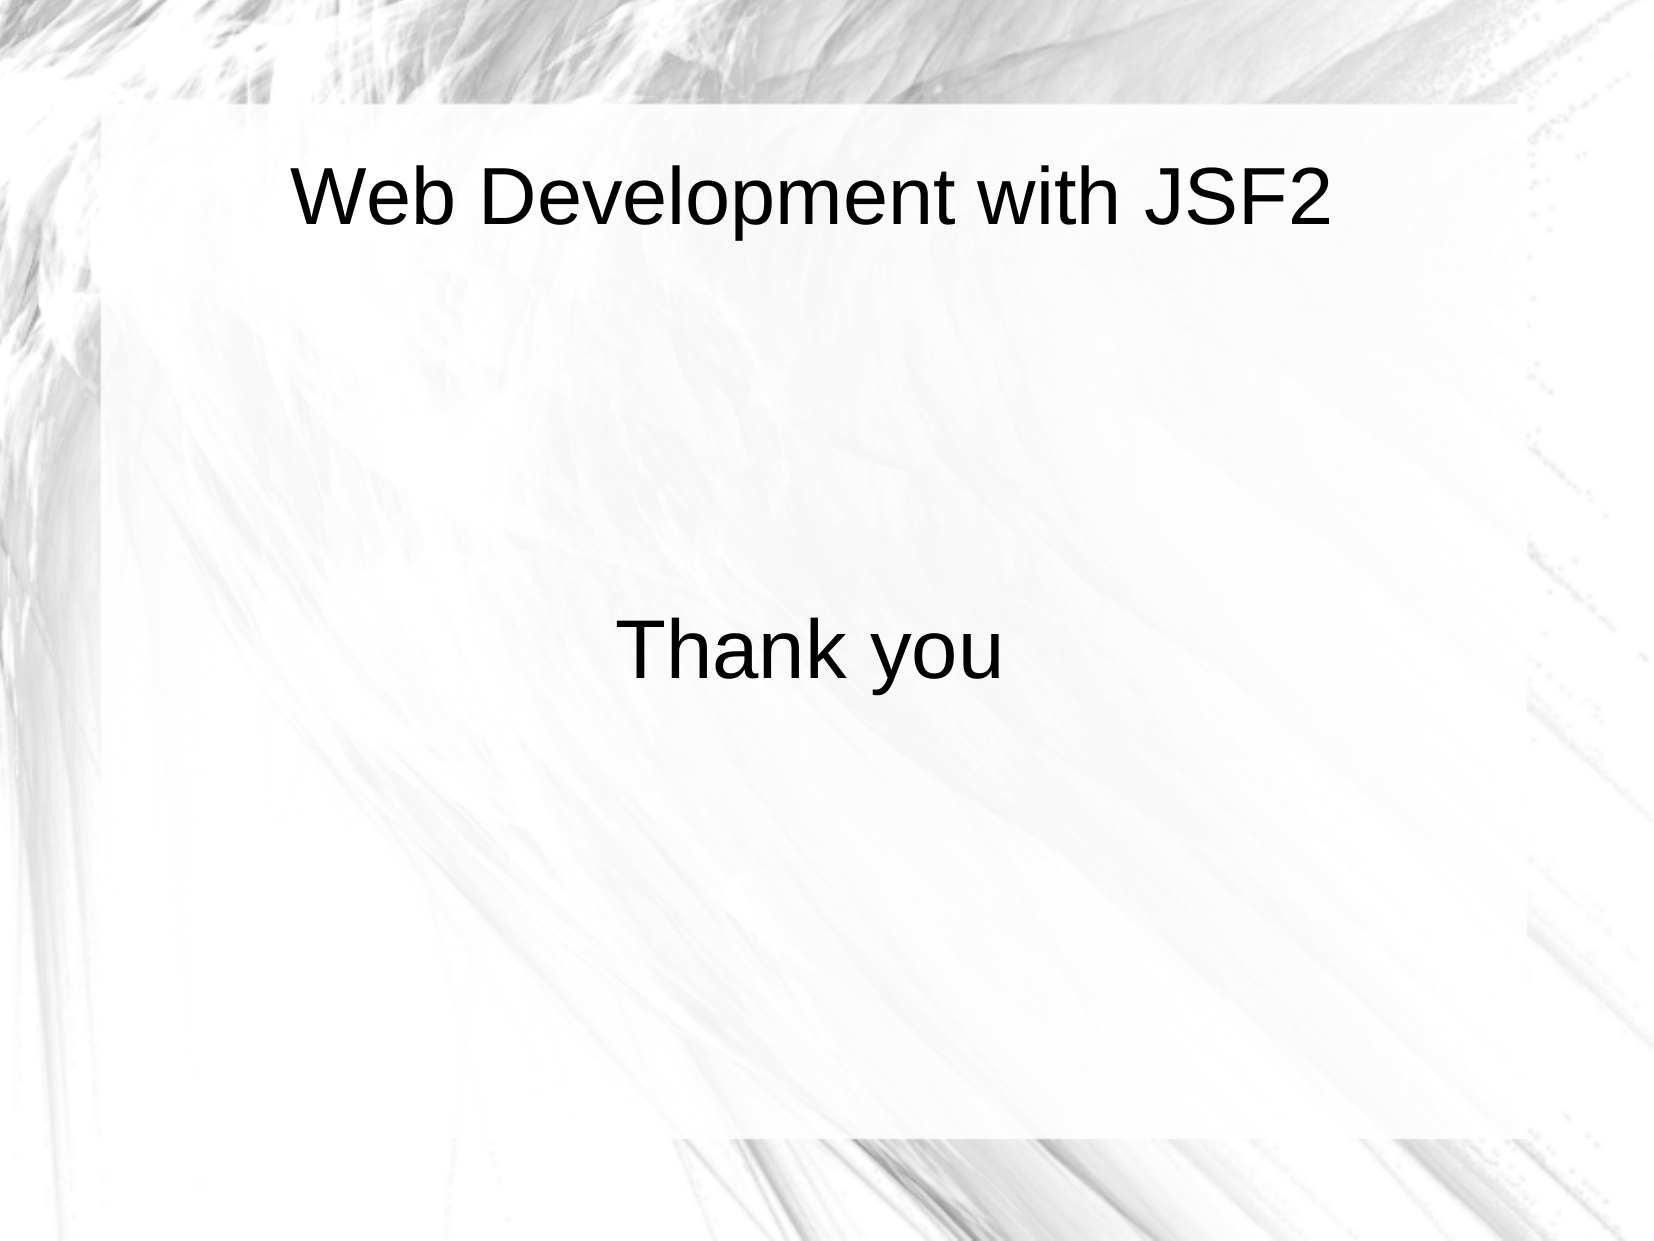

# Web Development with JSF2
Thank you